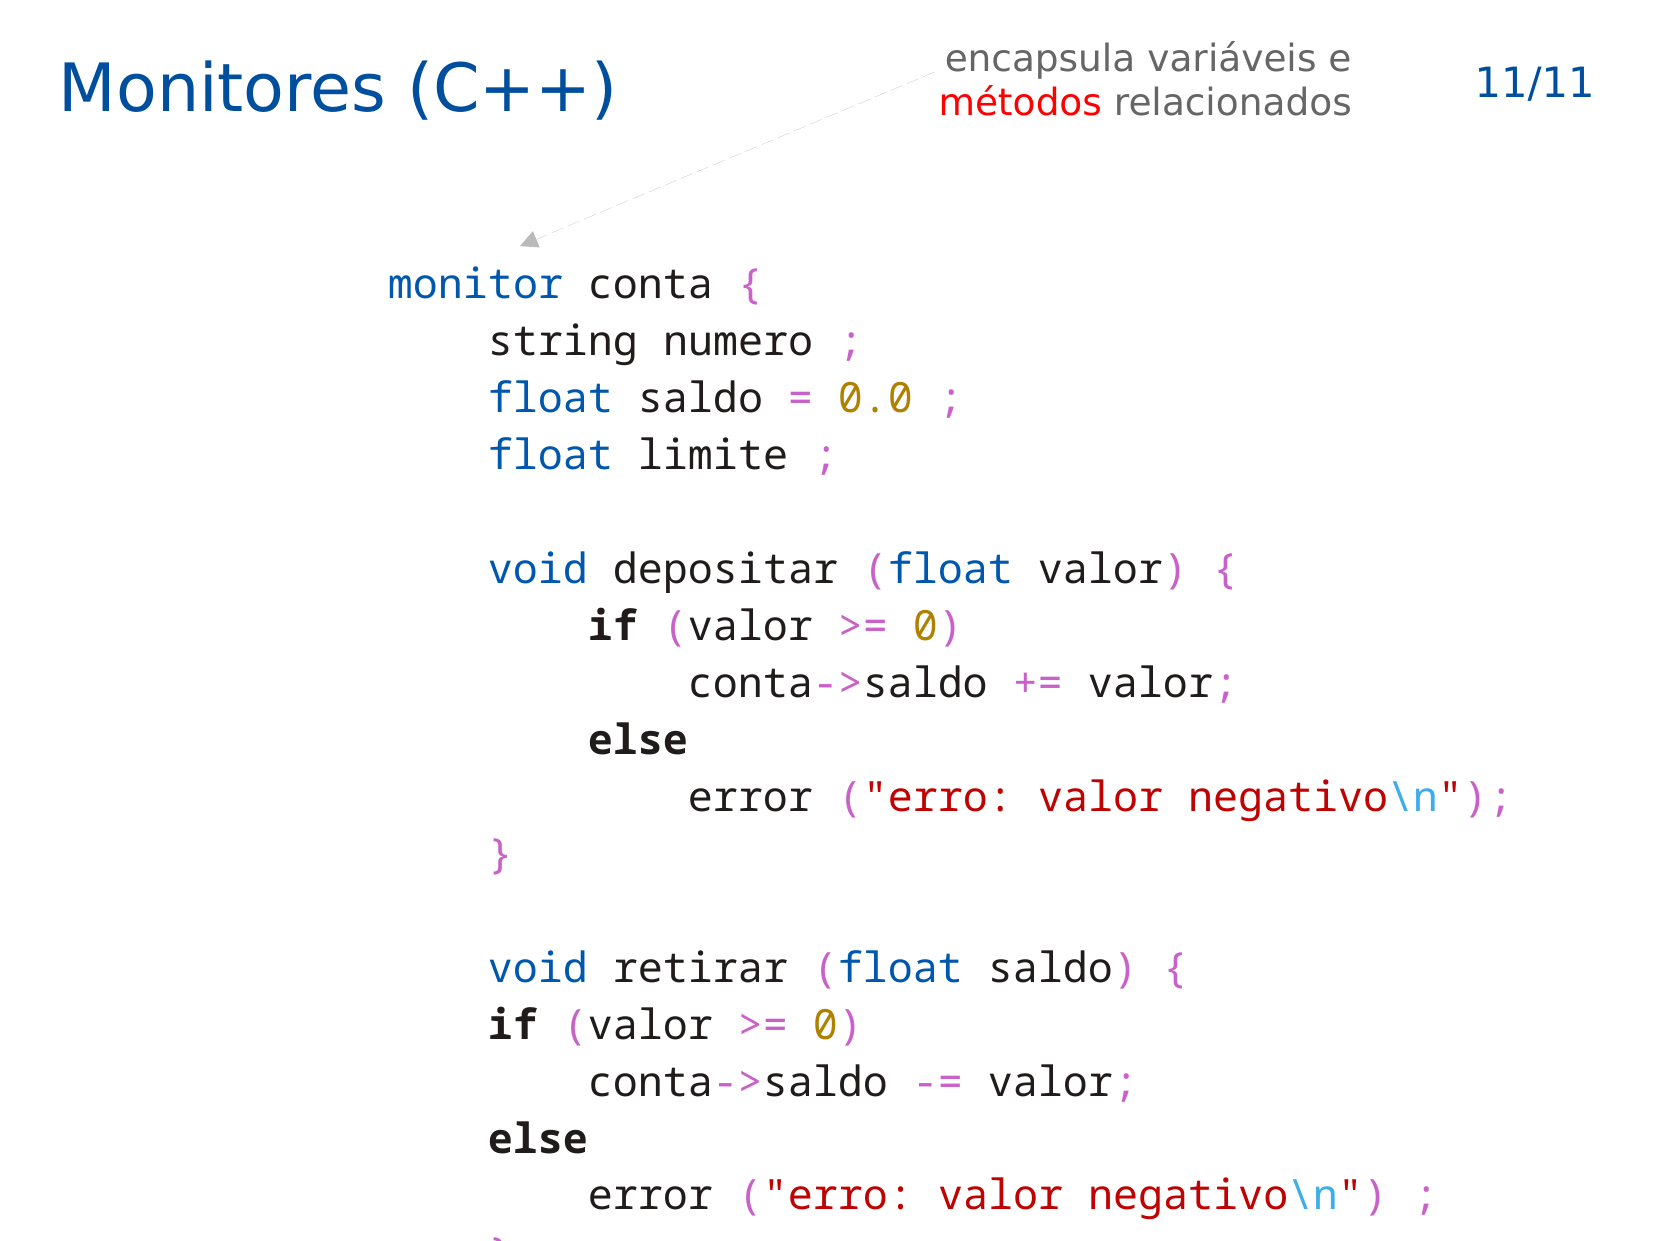

# Monitores (C++)
encapsula variáveis e métodos relacionados
11
monitor conta {
 string numero ;
 float saldo = 0.0 ;
 float limite ;
 void depositar (float valor) {
 if (valor >= 0)
 conta->saldo += valor;
 else
 error ("erro: valor negativo\n");
 }
 void retirar (float saldo) {
 if (valor >= 0)
 conta->saldo -= valor;
 else
 error ("erro: valor negativo\n") ;
 }
}